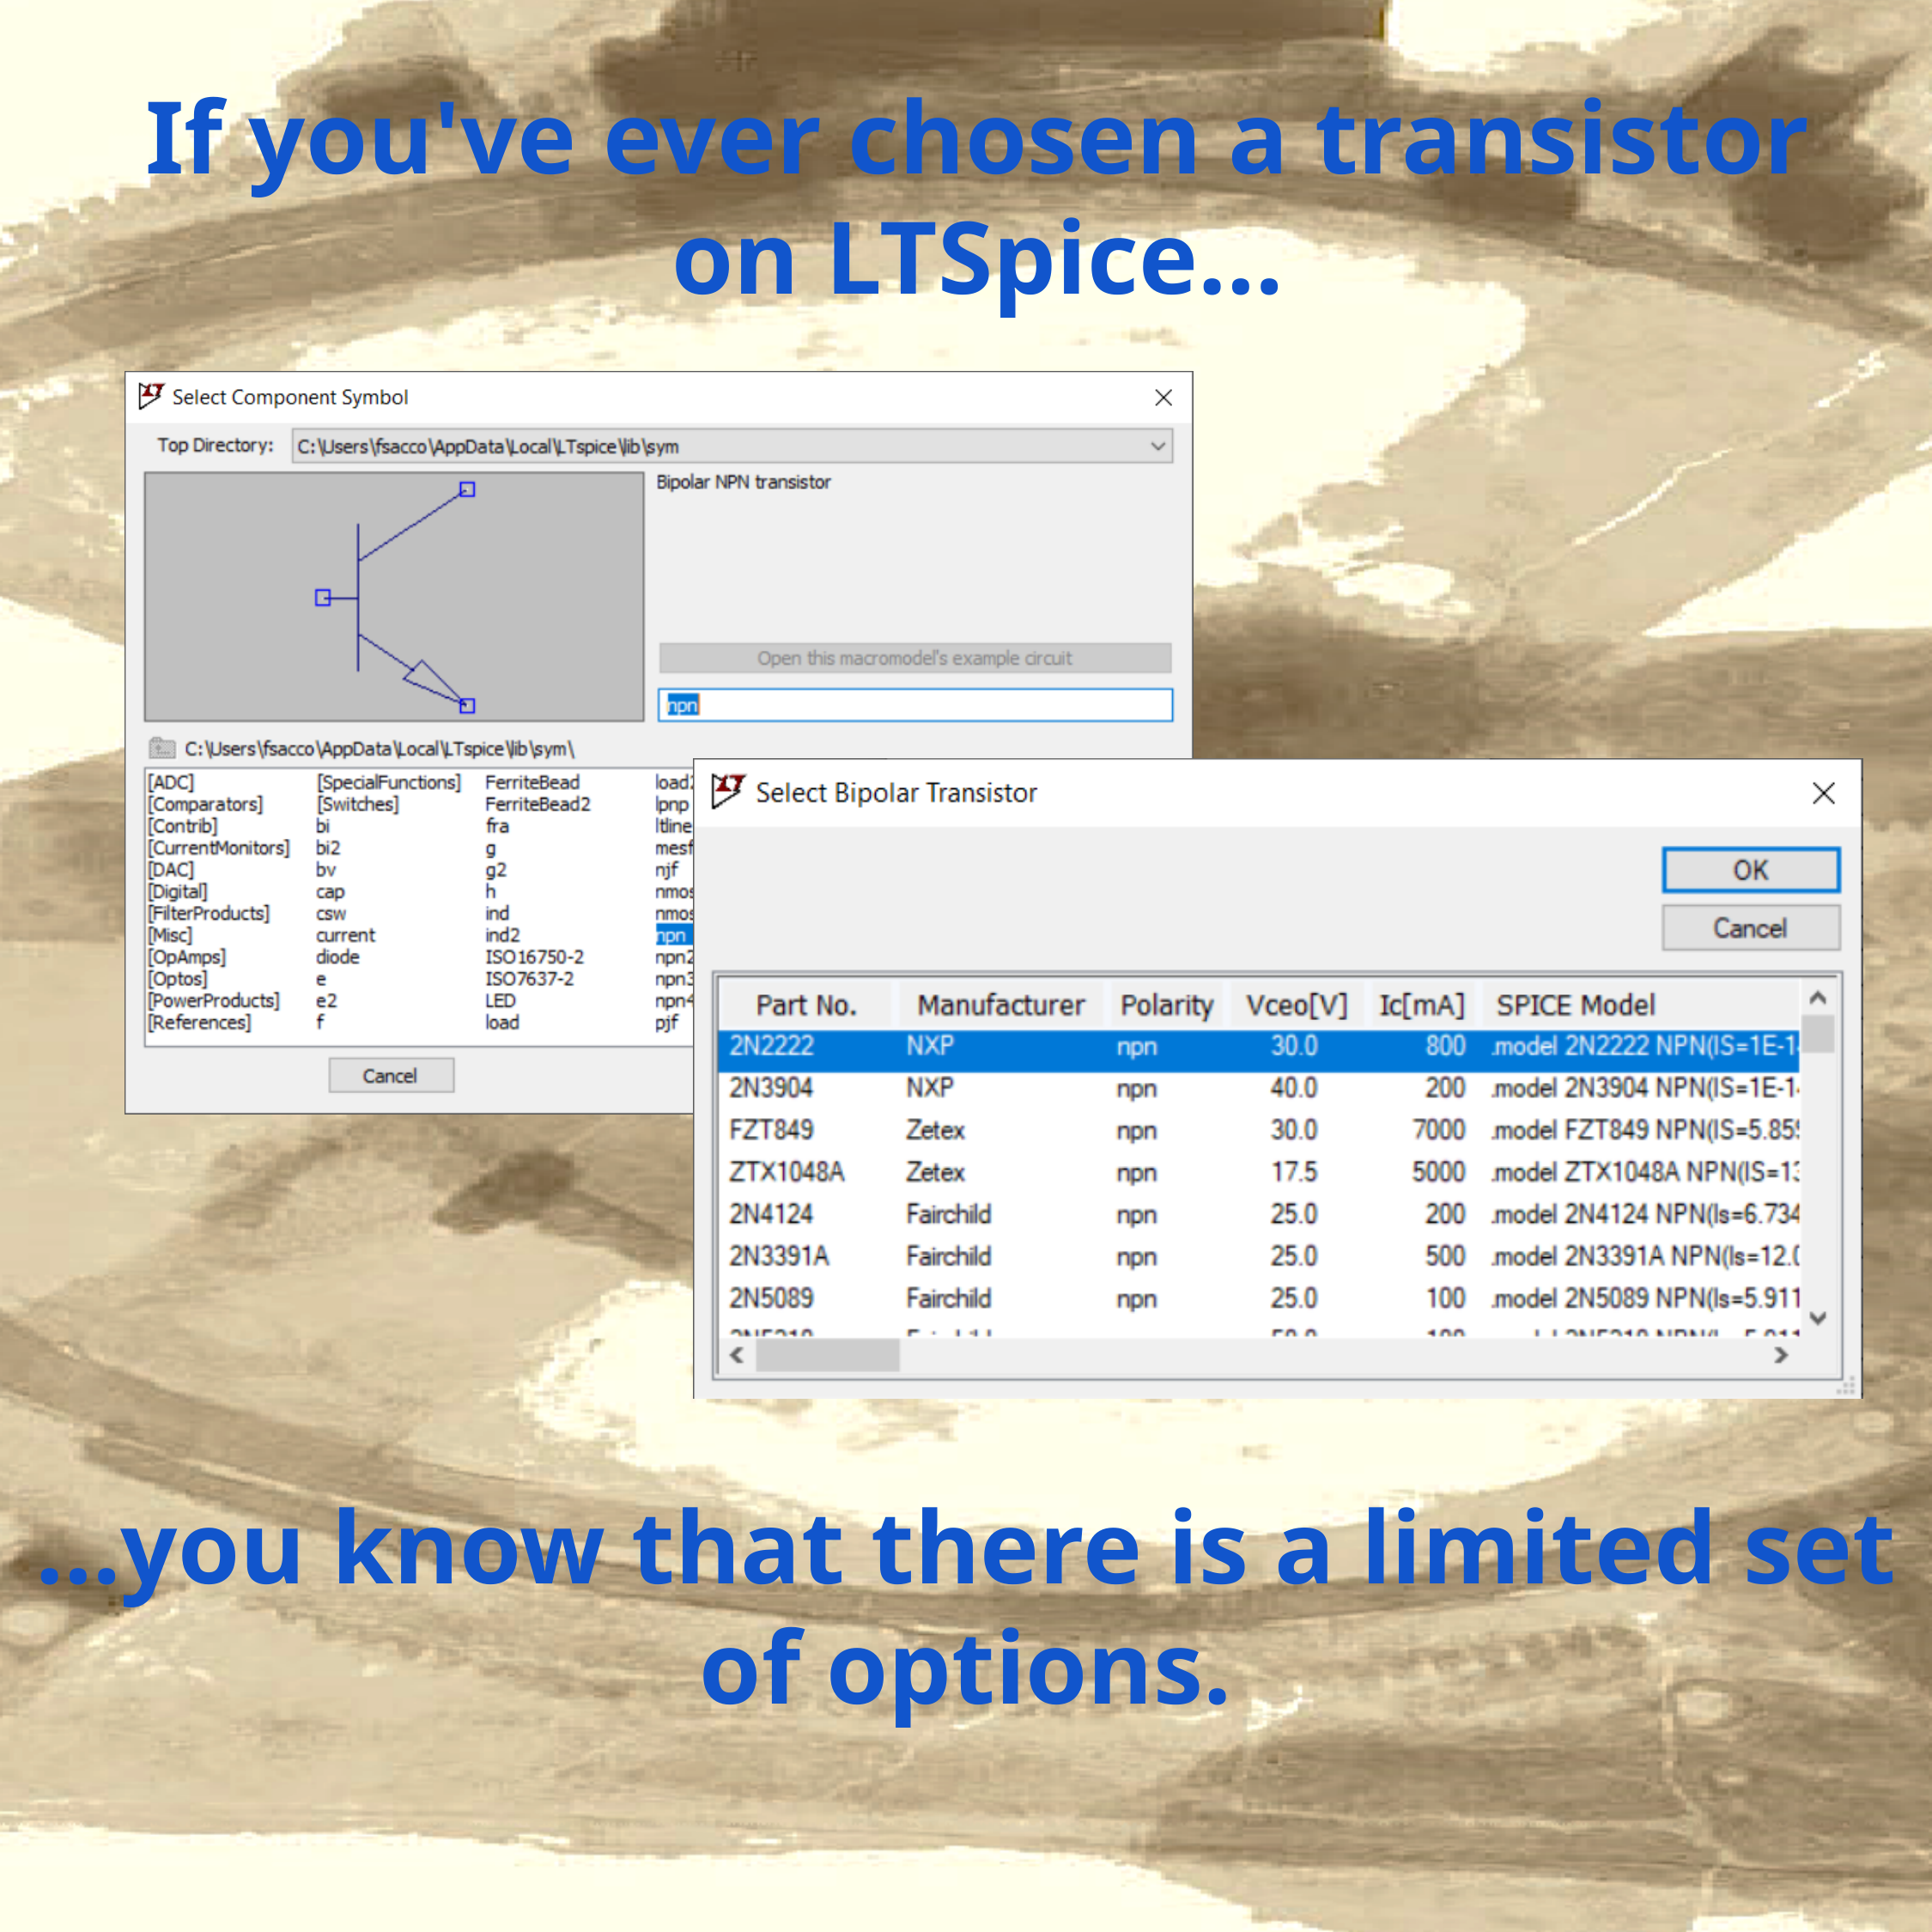

If you've ever chosen a transistor on LTSpice…
…you know that there is a limited set of options.